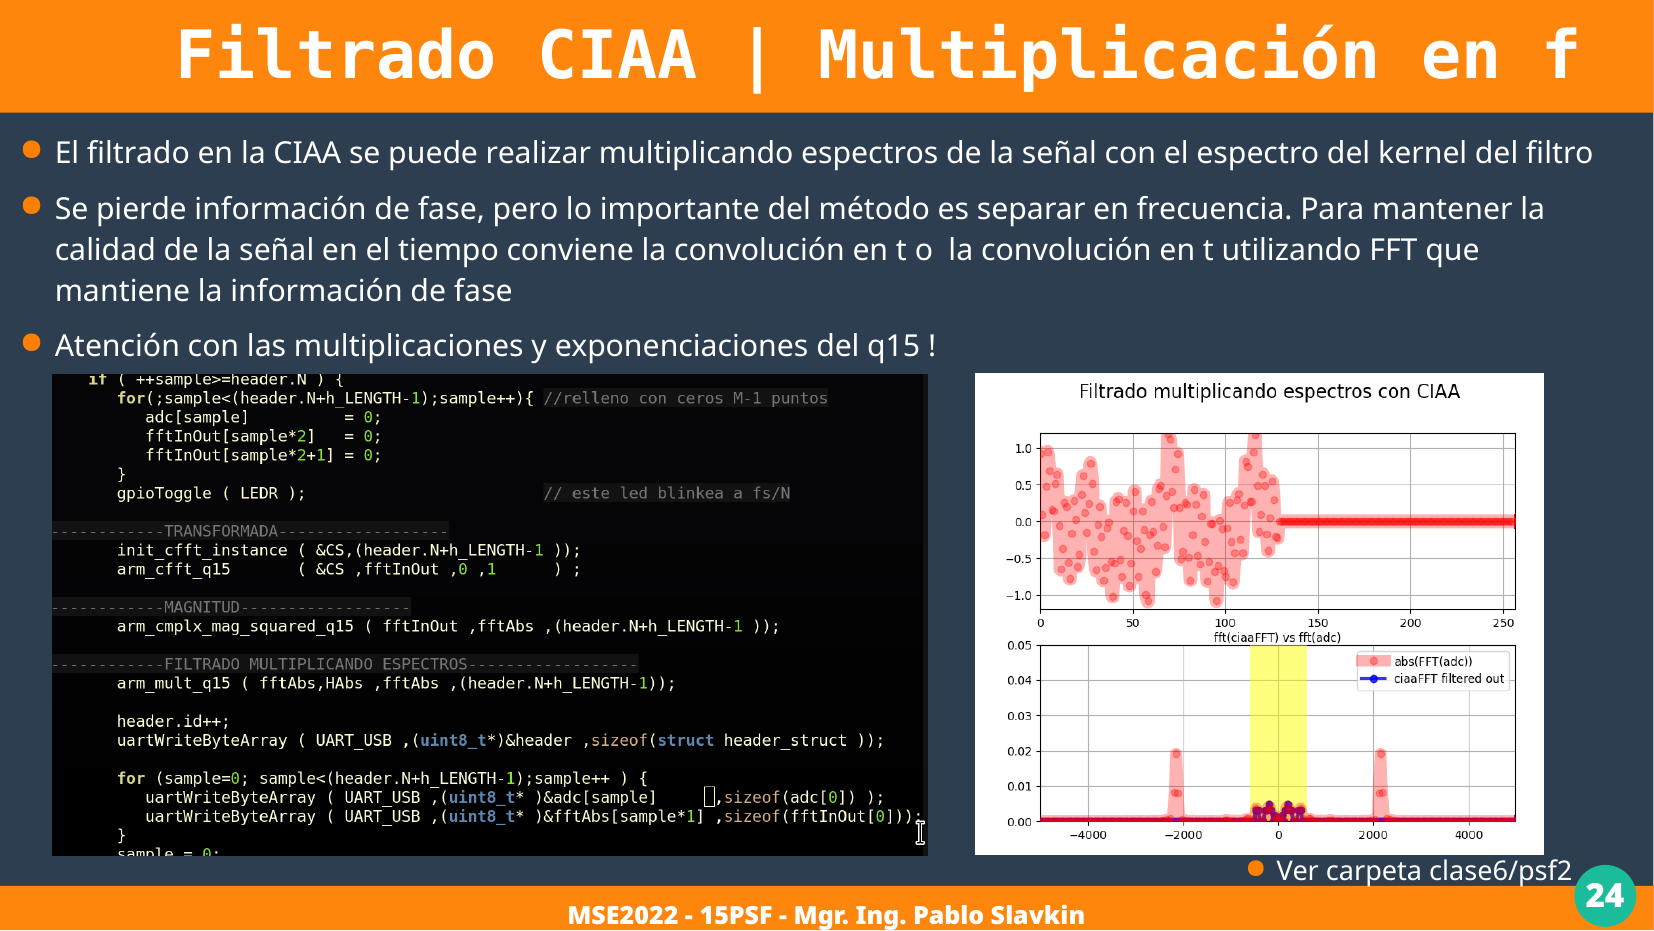

Filtrado CIAA | Multiplicación en f
# El filtrado en la CIAA se puede realizar multiplicando espectros de la señal con el espectro del kernel del filtro
Se pierde información de fase, pero lo importante del método es separar en frecuencia. Para mantener la calidad de la señal en el tiempo conviene la convolución en t o la convolución en t utilizando FFT que mantiene la información de fase
Atención con las multiplicaciones y exponenciaciones del q15 !
Ver carpeta clase6/psf2
MSE2022 - 15PSF - Mgr. Ing. Pablo Slavkin